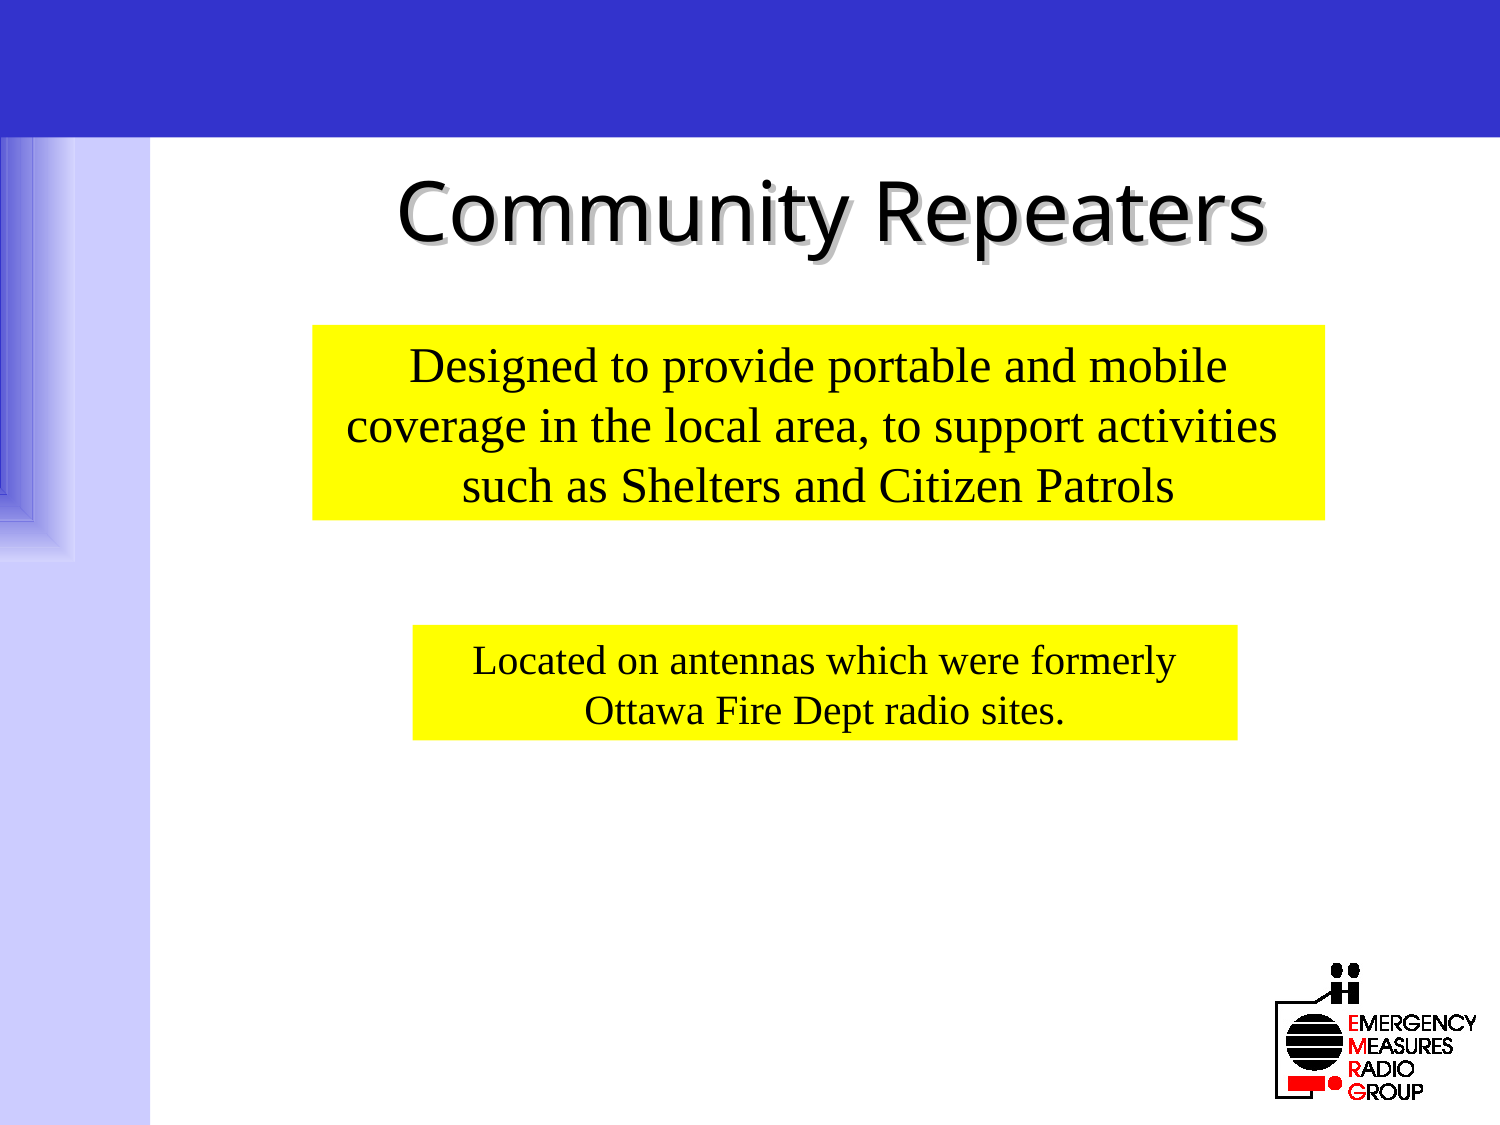

Community Repeaters
Designed to provide portable and mobile coverage in the local area, to support activities
such as Shelters and Citizen Patrols
Located on antennas which were formerly Ottawa Fire Dept radio sites.